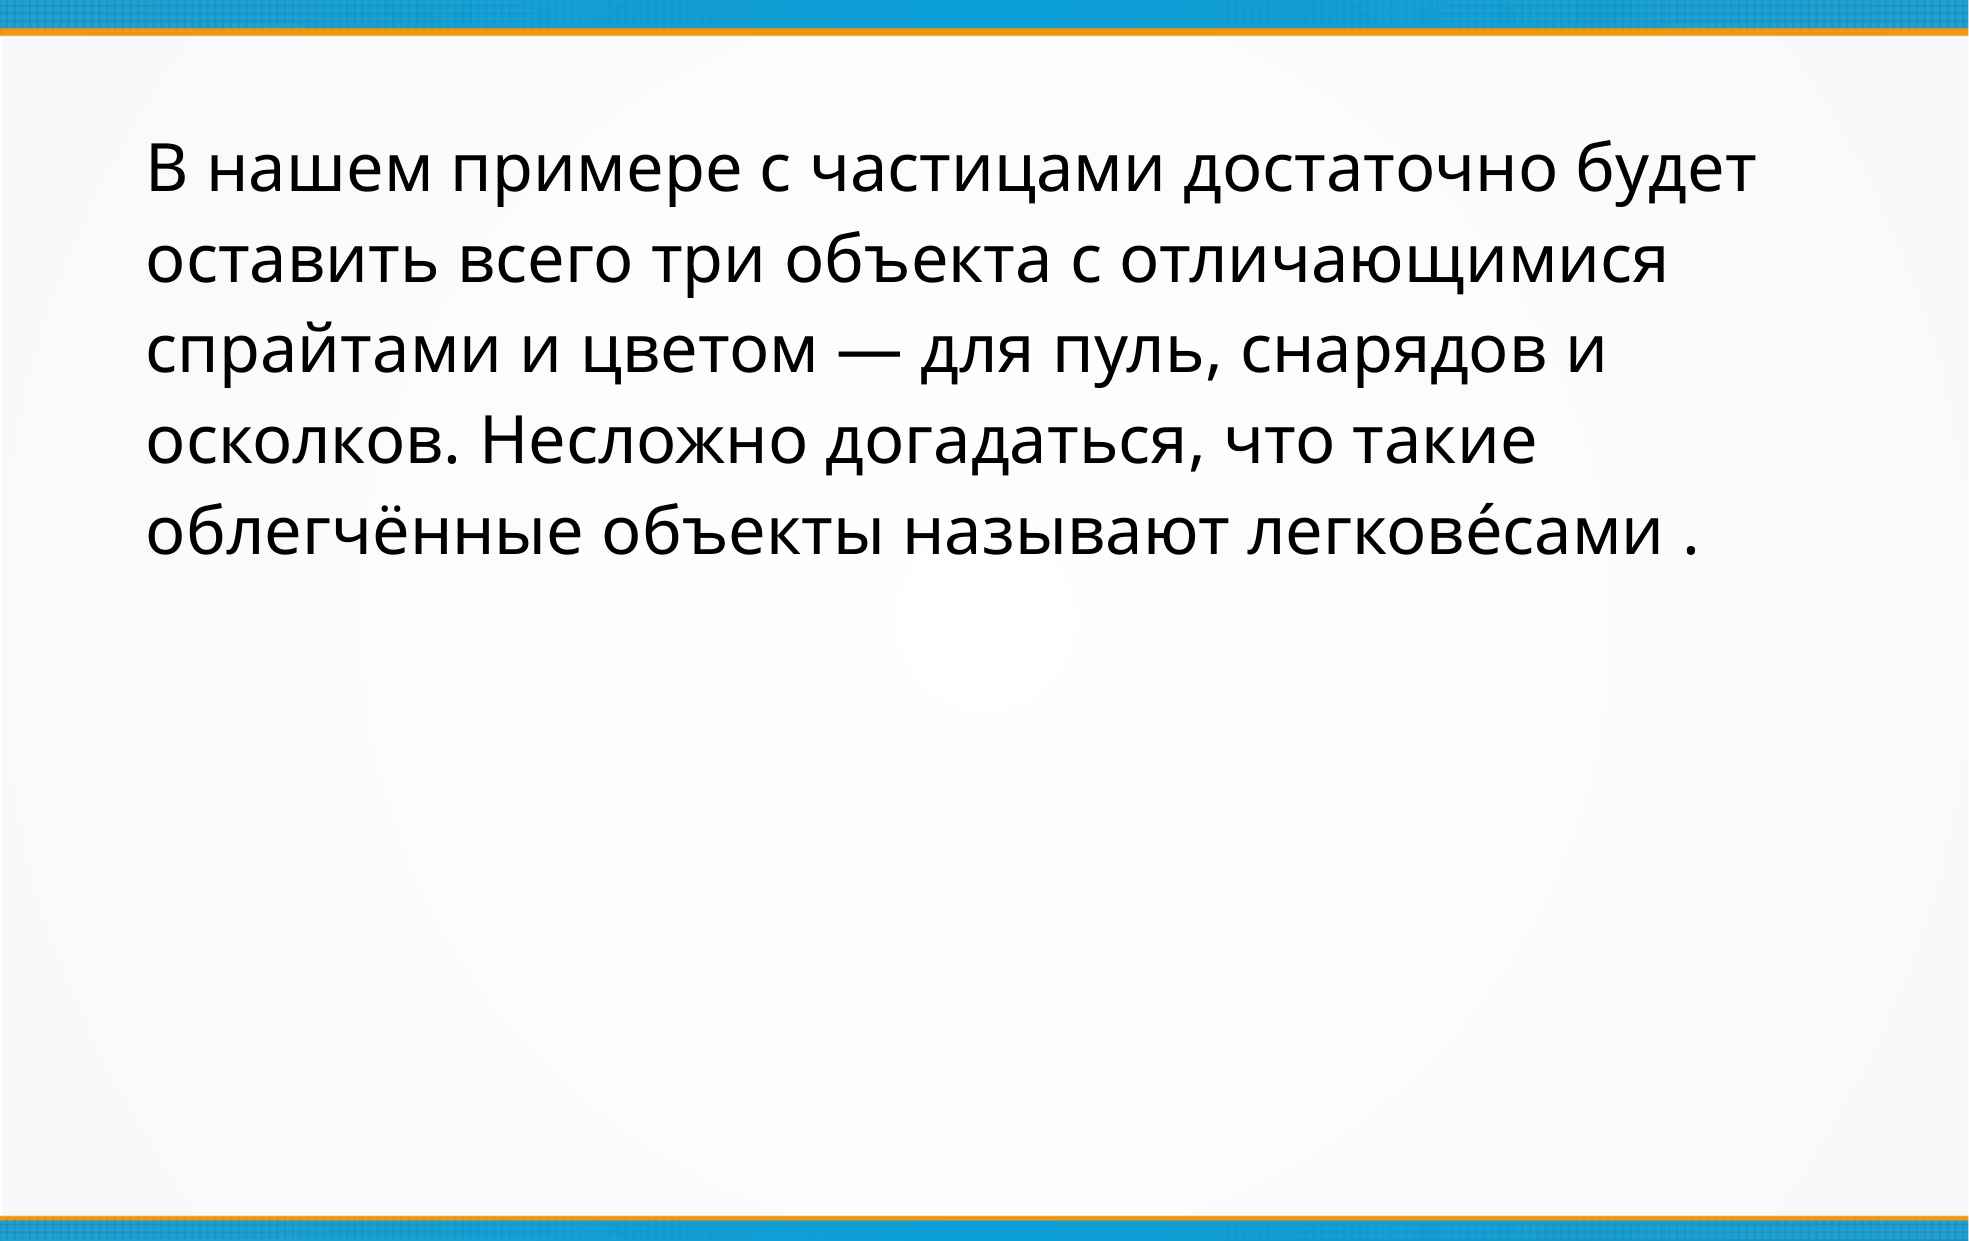

# В нашем примере с частицами достаточно будет оставить всего три объекта с отличающимися спрайтами и цветом — для пуль, снарядов и осколков. Несложно догадаться, что такие облегчённые объекты называют легковéсами .